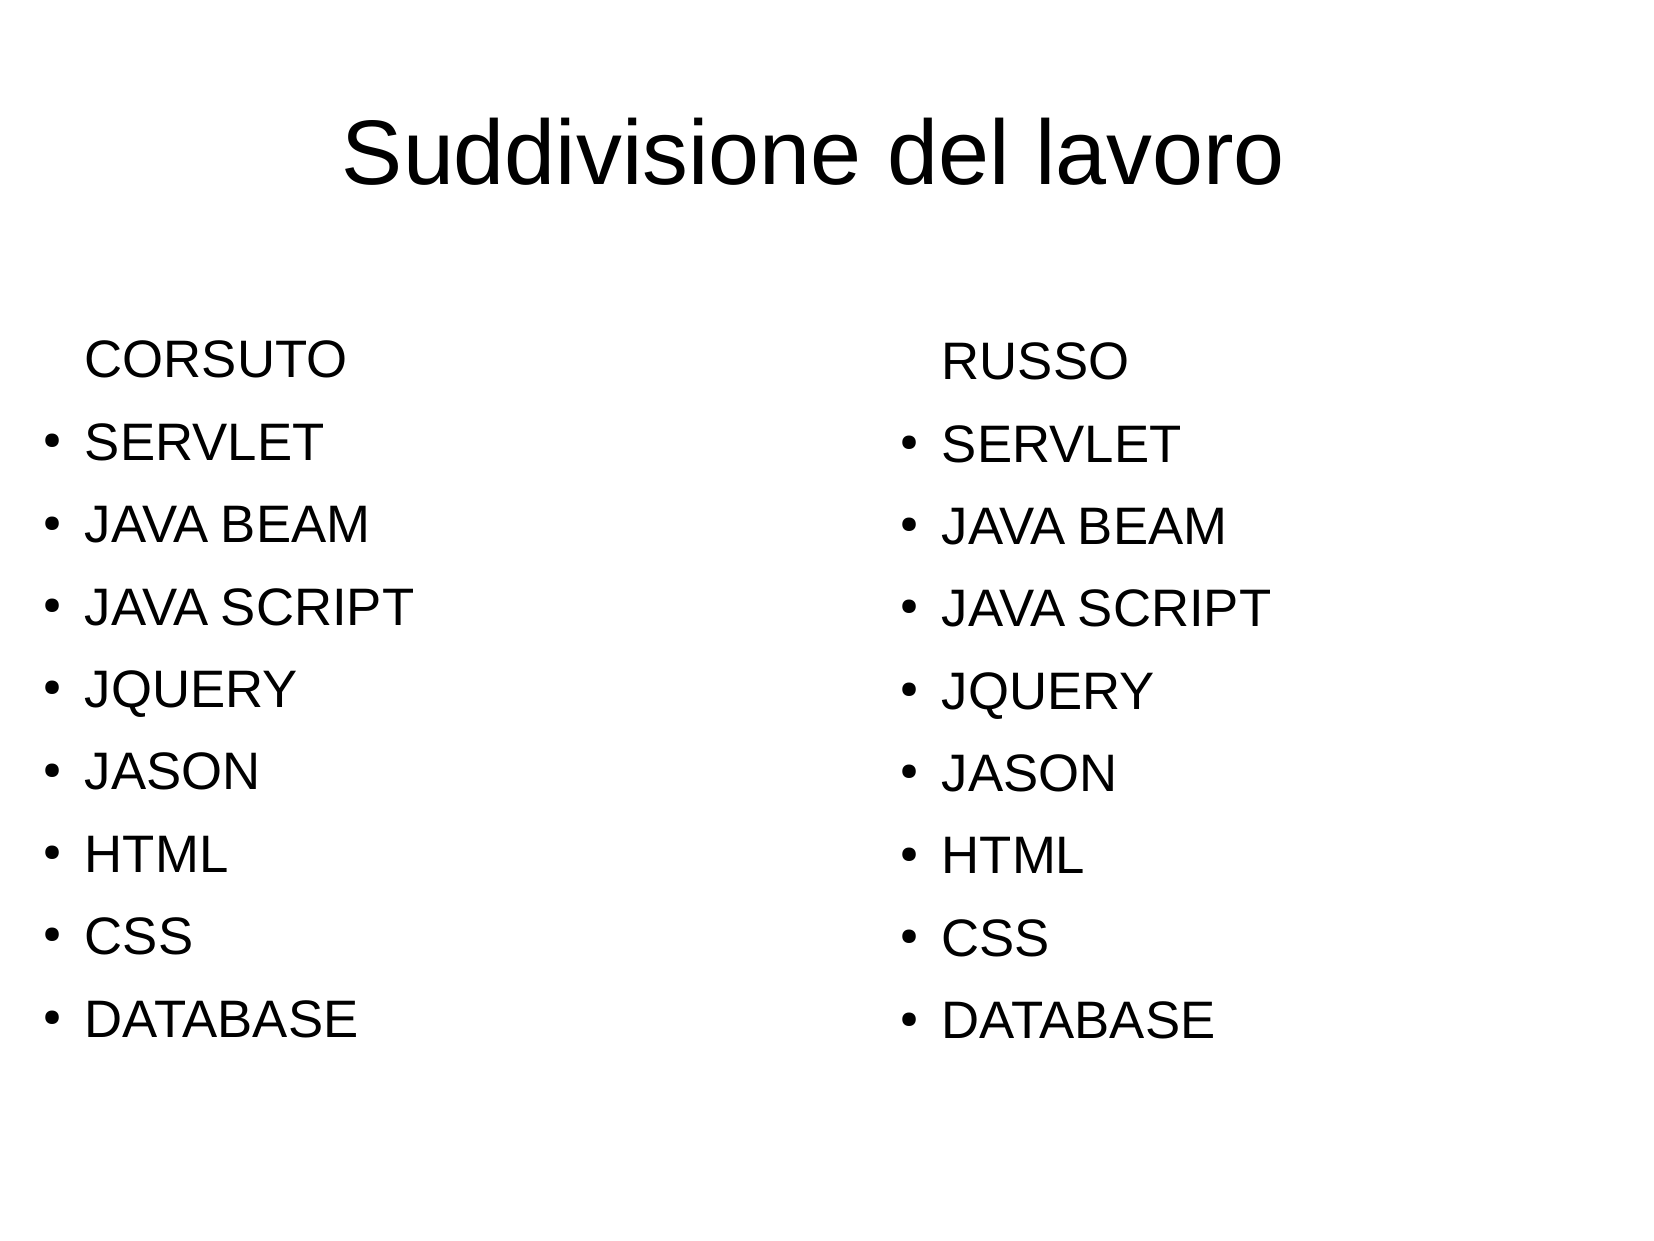

# Suddivisione del lavoro
CORSUTO
SERVLET
JAVA BEAM
JAVA SCRIPT
JQUERY
JASON
HTML
CSS
DATABASE
RUSSO
SERVLET
JAVA BEAM
JAVA SCRIPT
JQUERY
JASON
HTML
CSS
DATABASE